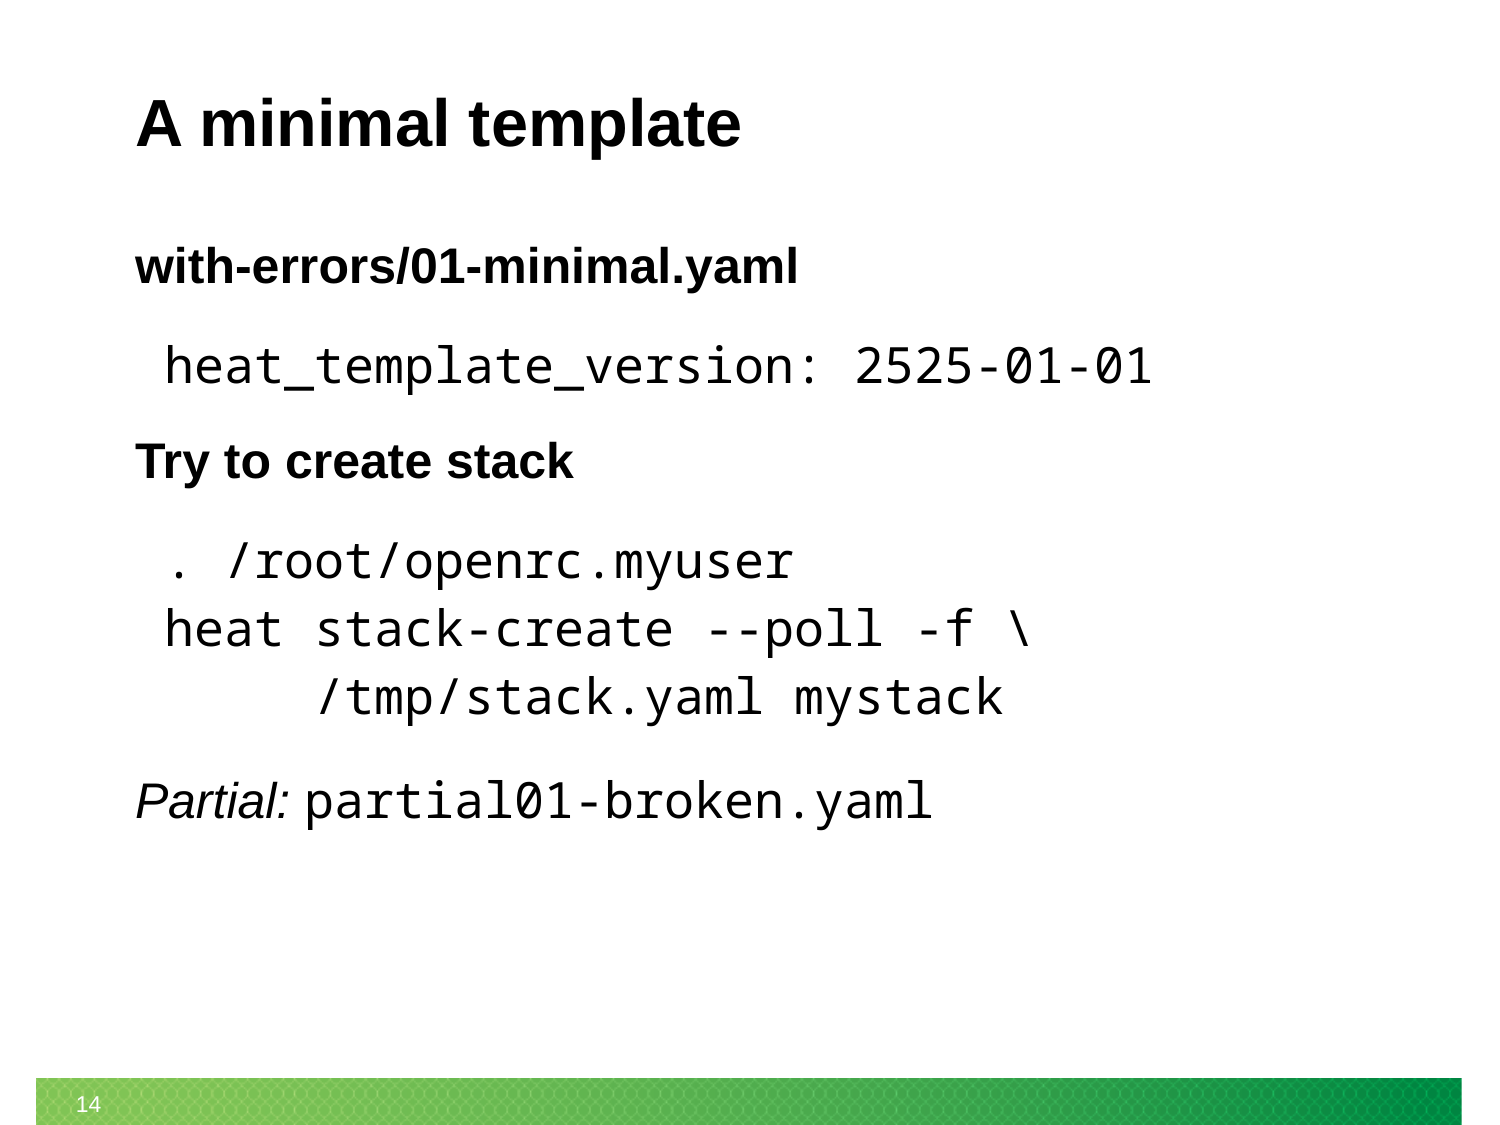

# A minimal template
with-errors/01-minimal.yaml
heat_template_version: 2525-01-01
Try to create stack
. /root/openrc.myuser
heat stack-create --poll -f \
 /tmp/stack.yaml mystack
Partial: partial01-broken.yaml